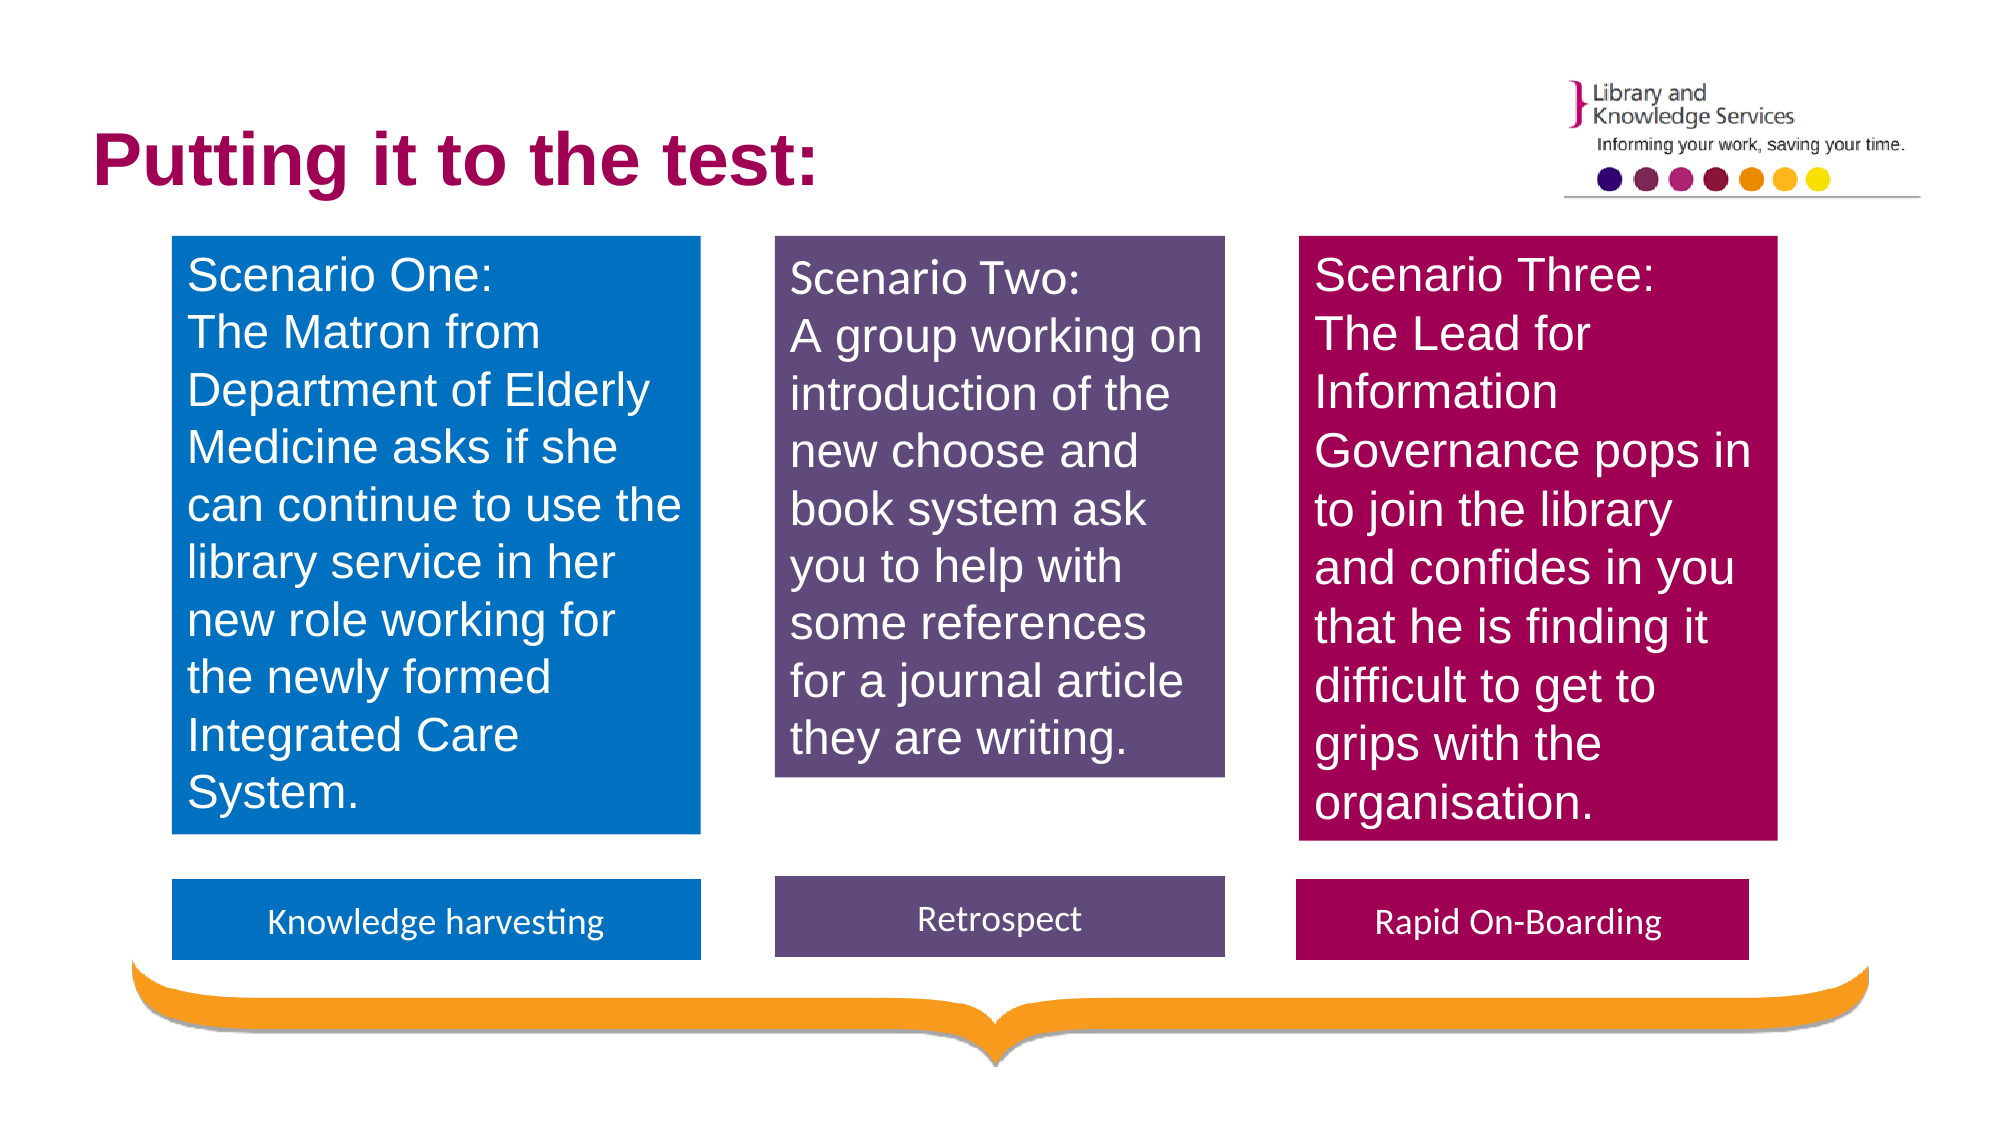

# Putting it to the test:
Scenario One:
The Matron from Department of Elderly Medicine asks if she can continue to use the library service in her new role working for the newly formed Integrated Care System.
Scenario Two:
A group working on introduction of the new choose and book system ask you to help with some references for a journal article they are writing.
Scenario Three:
The Lead for Information Governance pops in to join the library and confides in you that he is finding it difficult to get to grips with the organisation.
Retrospect
Knowledge harvesting
Rapid On-Boarding